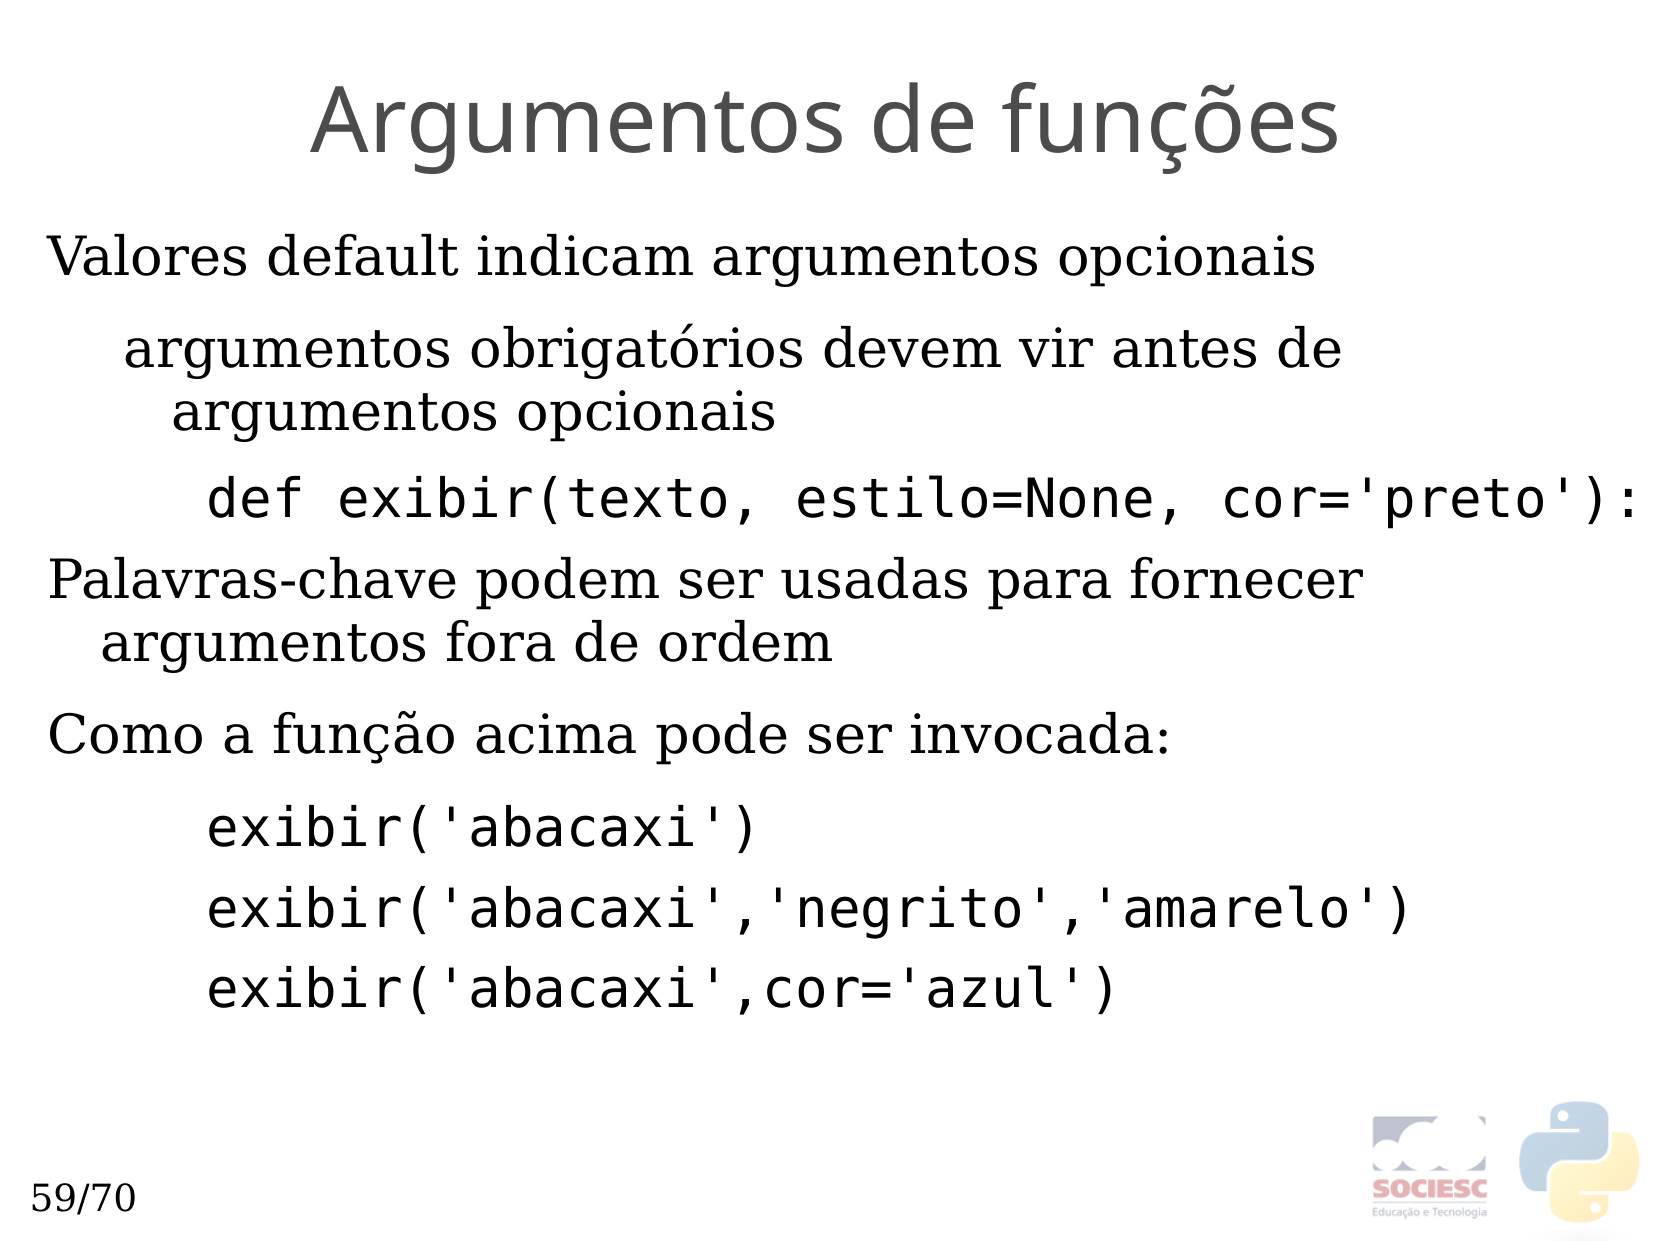

# Argumentos de funções
Valores default indicam argumentos opcionais
argumentos obrigatórios devem vir antes de argumentos opcionais
def exibir(texto, estilo=None, cor='preto'):
Palavras-chave podem ser usadas para fornecer argumentos fora de ordem
Como a função acima pode ser invocada:
exibir('abacaxi')
exibir('abacaxi','negrito','amarelo')
exibir('abacaxi',cor='azul')